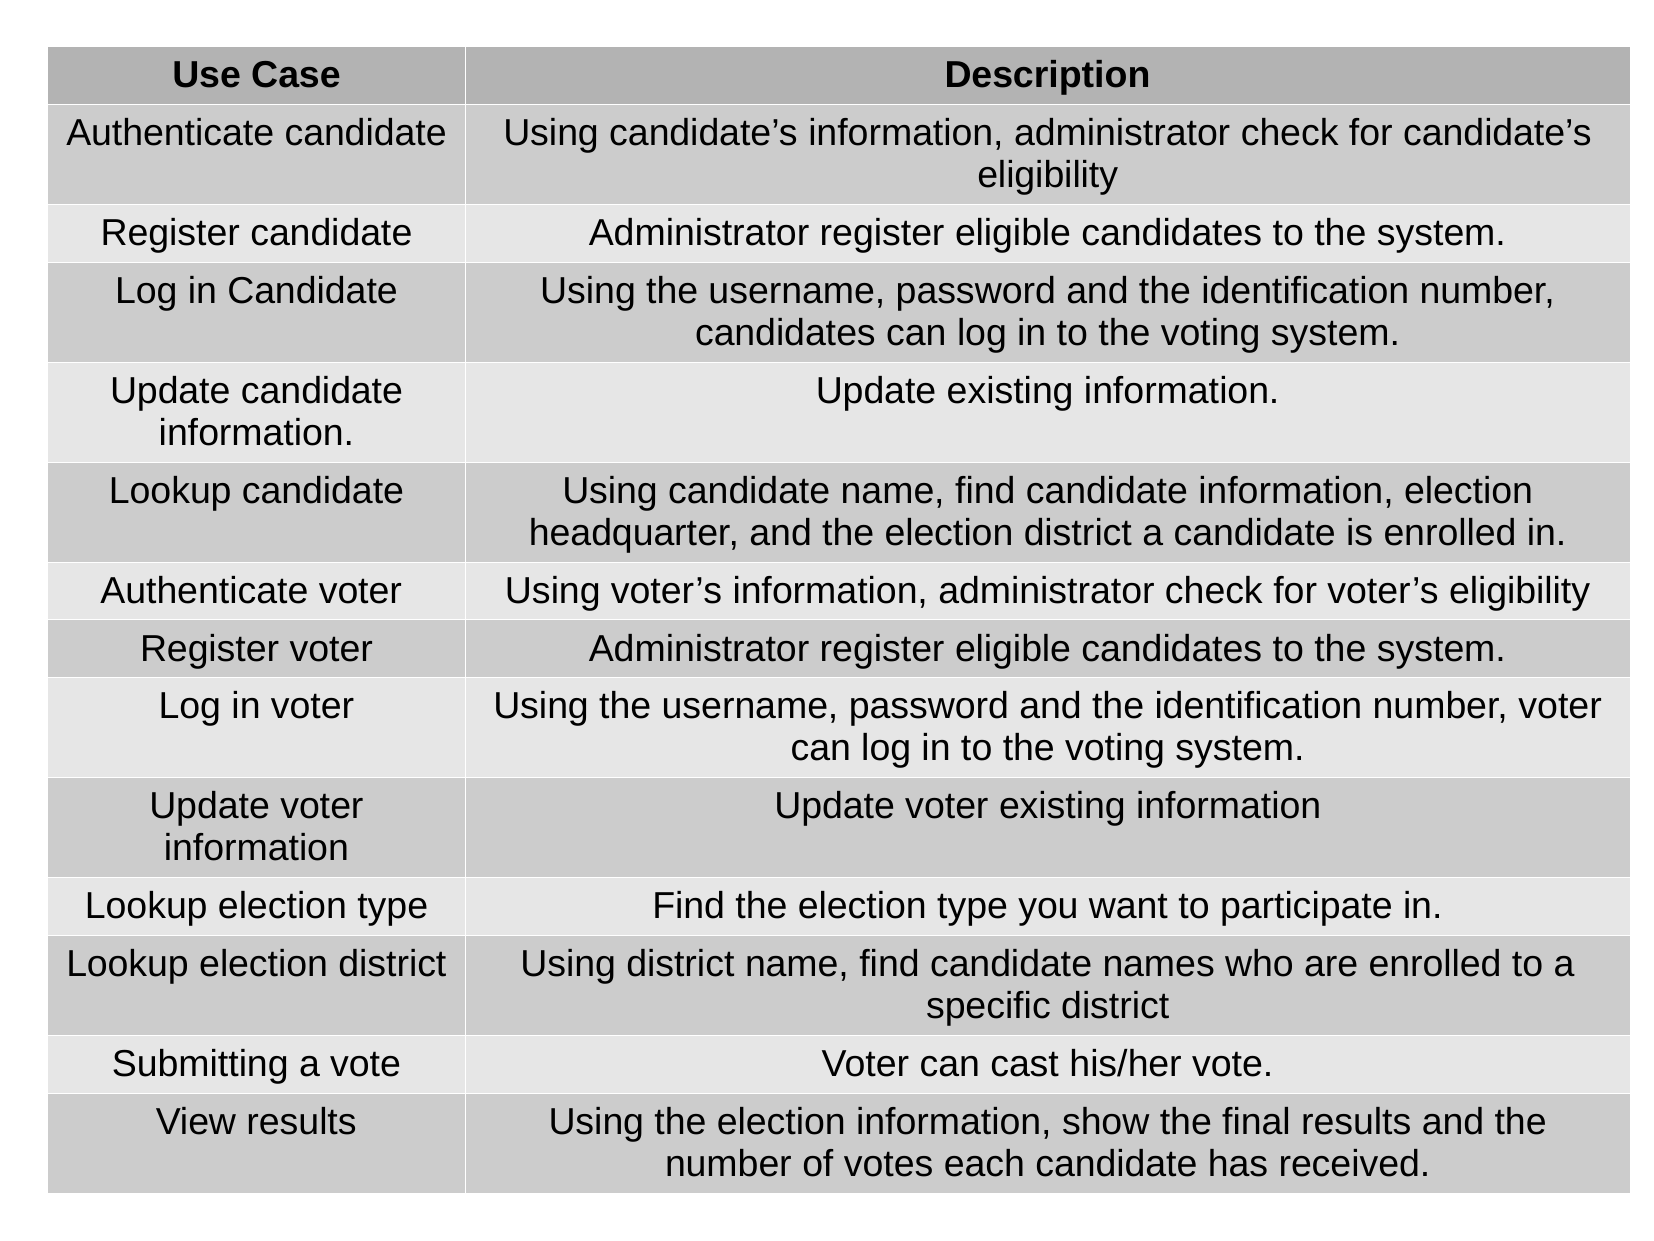

| Use Case | Description |
| --- | --- |
| Authenticate candidate | Using candidate’s information, administrator check for candidate’s eligibility |
| Register candidate | Administrator register eligible candidates to the system. |
| Log in Candidate | Using the username, password and the identification number, candidates can log in to the voting system. |
| Update candidate information. | Update existing information. |
| Lookup candidate | Using candidate name, find candidate information, election headquarter, and the election district a candidate is enrolled in. |
| Authenticate voter | Using voter’s information, administrator check for voter’s eligibility |
| Register voter | Administrator register eligible candidates to the system. |
| Log in voter | Using the username, password and the identification number, voter can log in to the voting system. |
| Update voter information | Update voter existing information |
| Lookup election type | Find the election type you want to participate in. |
| Lookup election district | Using district name, find candidate names who are enrolled to a specific district |
| Submitting a vote | Voter can cast his/her vote. |
| View results | Using the election information, show the final results and the number of votes each candidate has received. |